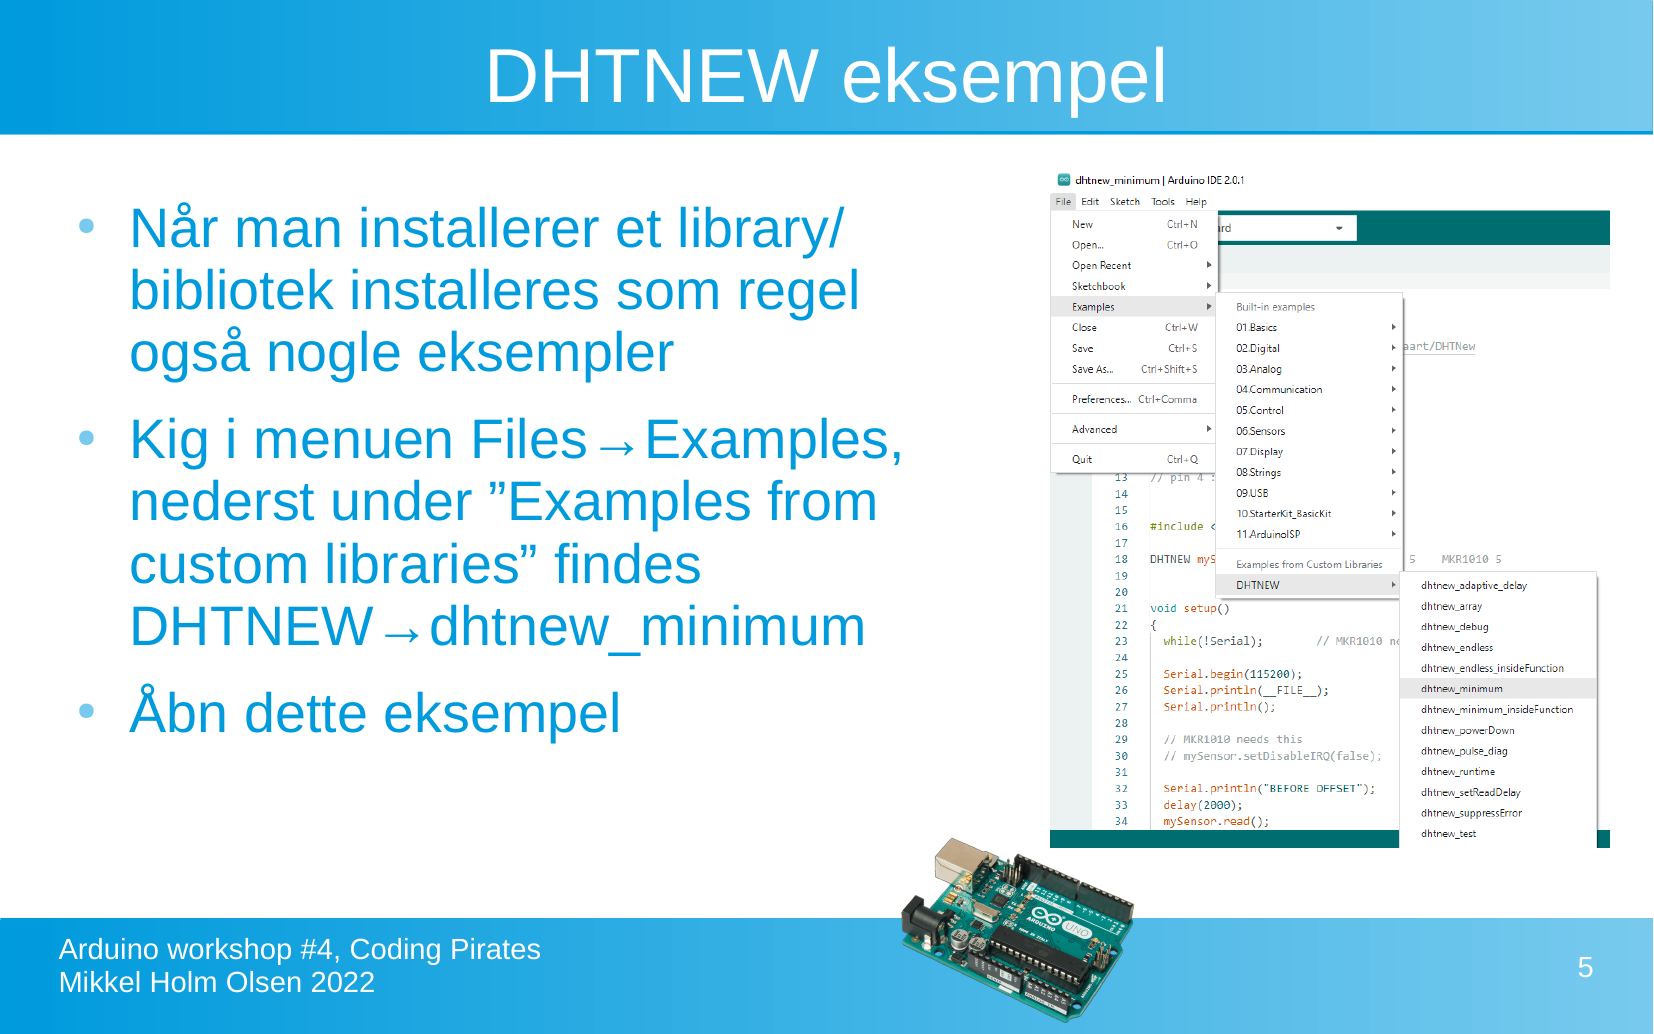

# DHTNEW eksempel
Når man installerer et library/
bibliotek installeres som regel
også nogle eksempler
Kig i menuen Files→Examples,
nederst under ”Examples from
custom libraries” findes
DHTNEW→dhtnew_minimum
Åbn dette eksempel
5